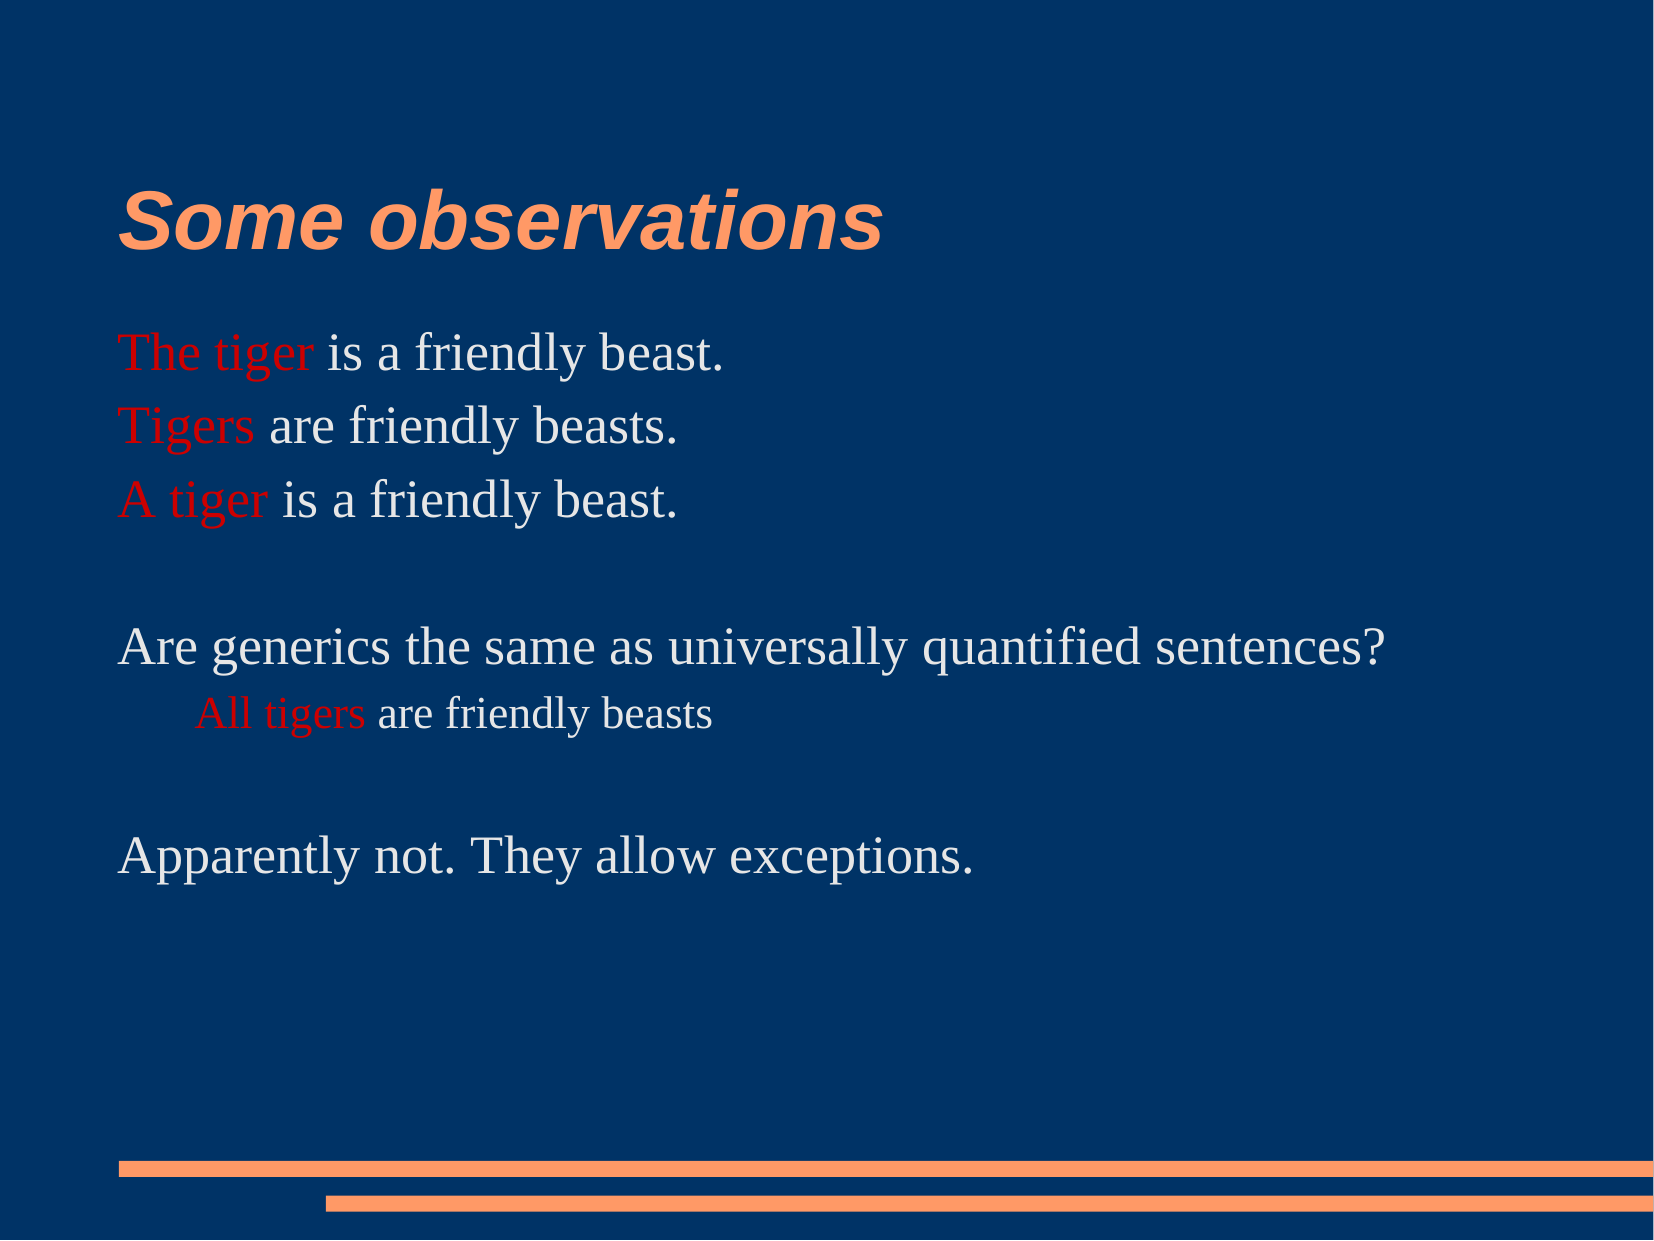

# Some observations
The tiger is a friendly beast.
Tigers are friendly beasts.
A tiger is a friendly beast.
Are generics the same as universally quantified sentences?
All tigers are friendly beasts
Apparently not. They allow exceptions.